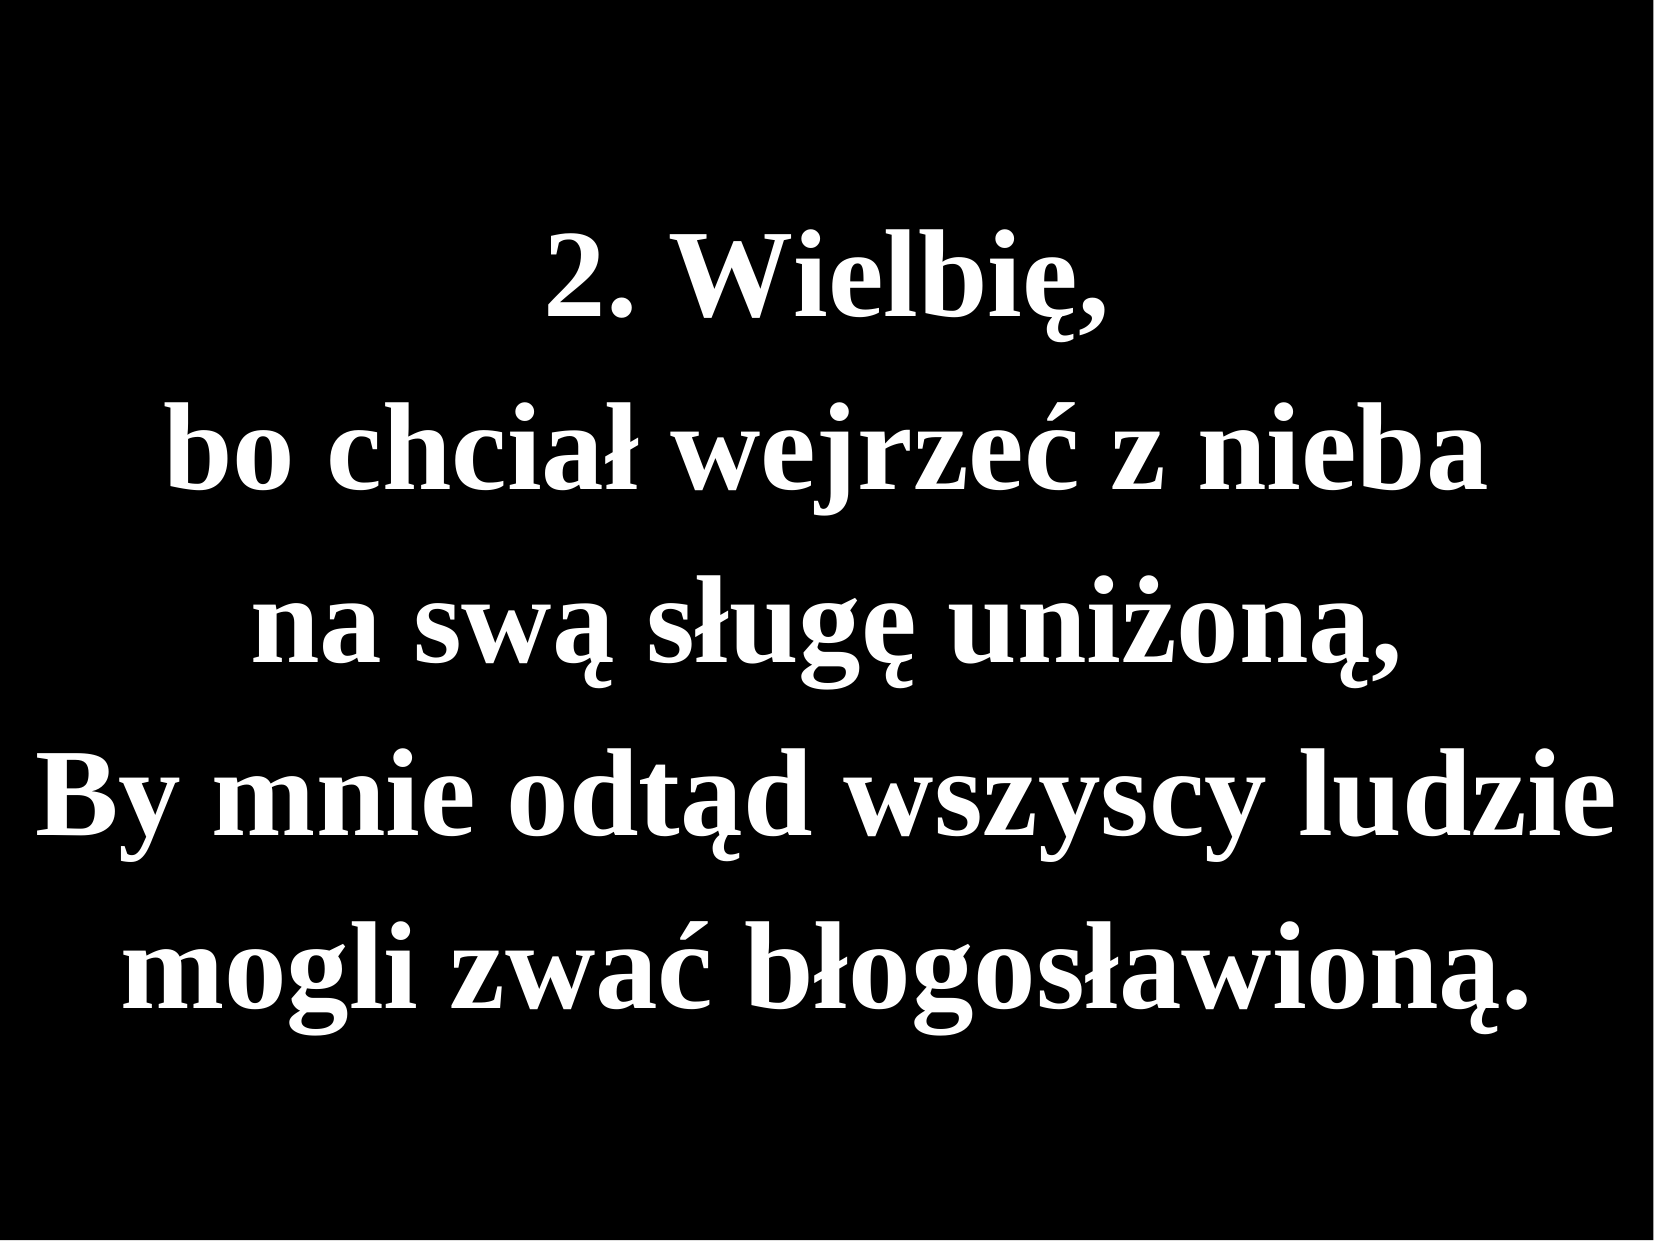

# 2. Wielbię, ppp bo chciał wejrzeć z nieba ppp na swą sługę uniżoną, ppp By mnie odtąd wszyscy ludzie ppp mogli zwać błogosławioną.